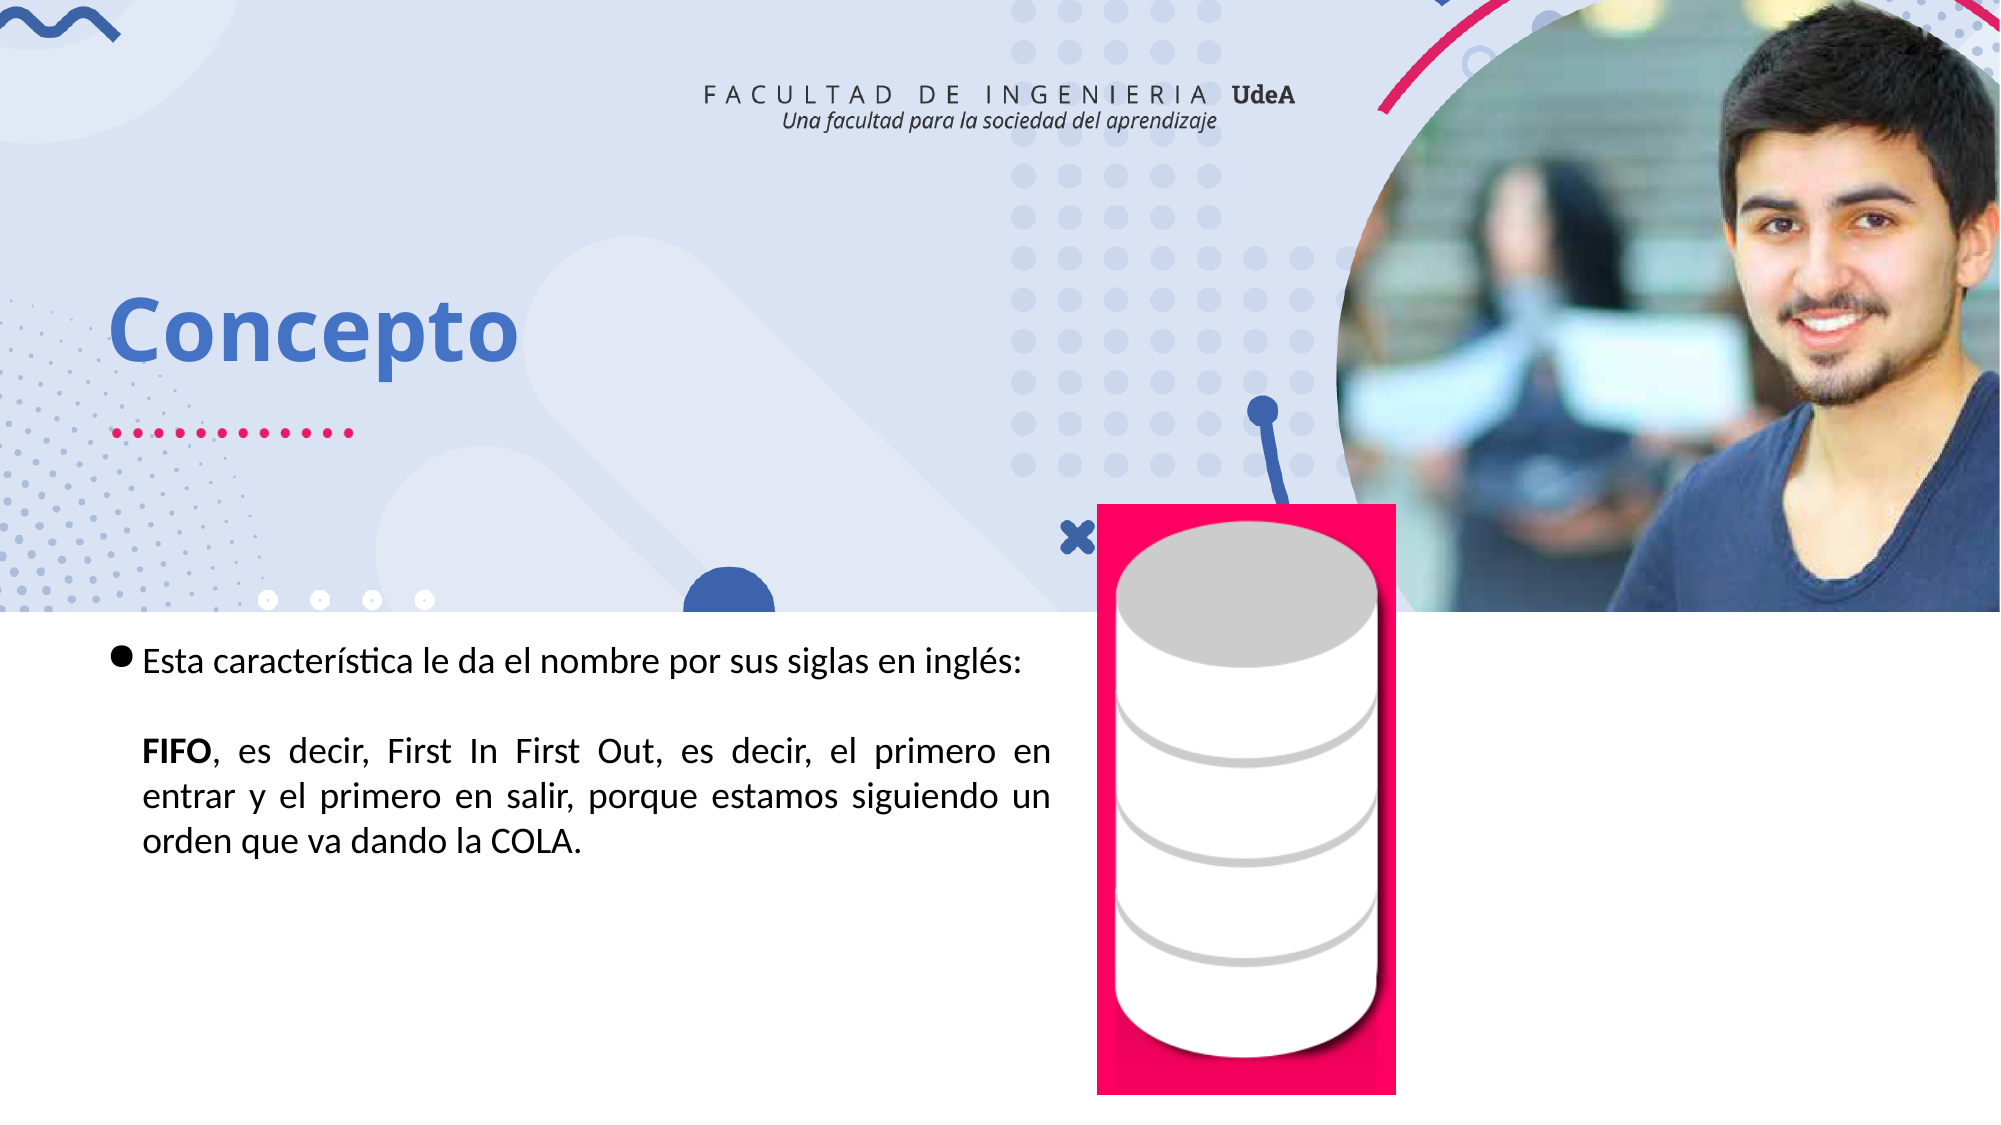

Concepto
Esta característica le da el nombre por sus siglas en inglés:
FIFO, es decir, First In First Out, es decir, el primero en entrar y el primero en salir, porque estamos siguiendo un orden que va dando la COLA.